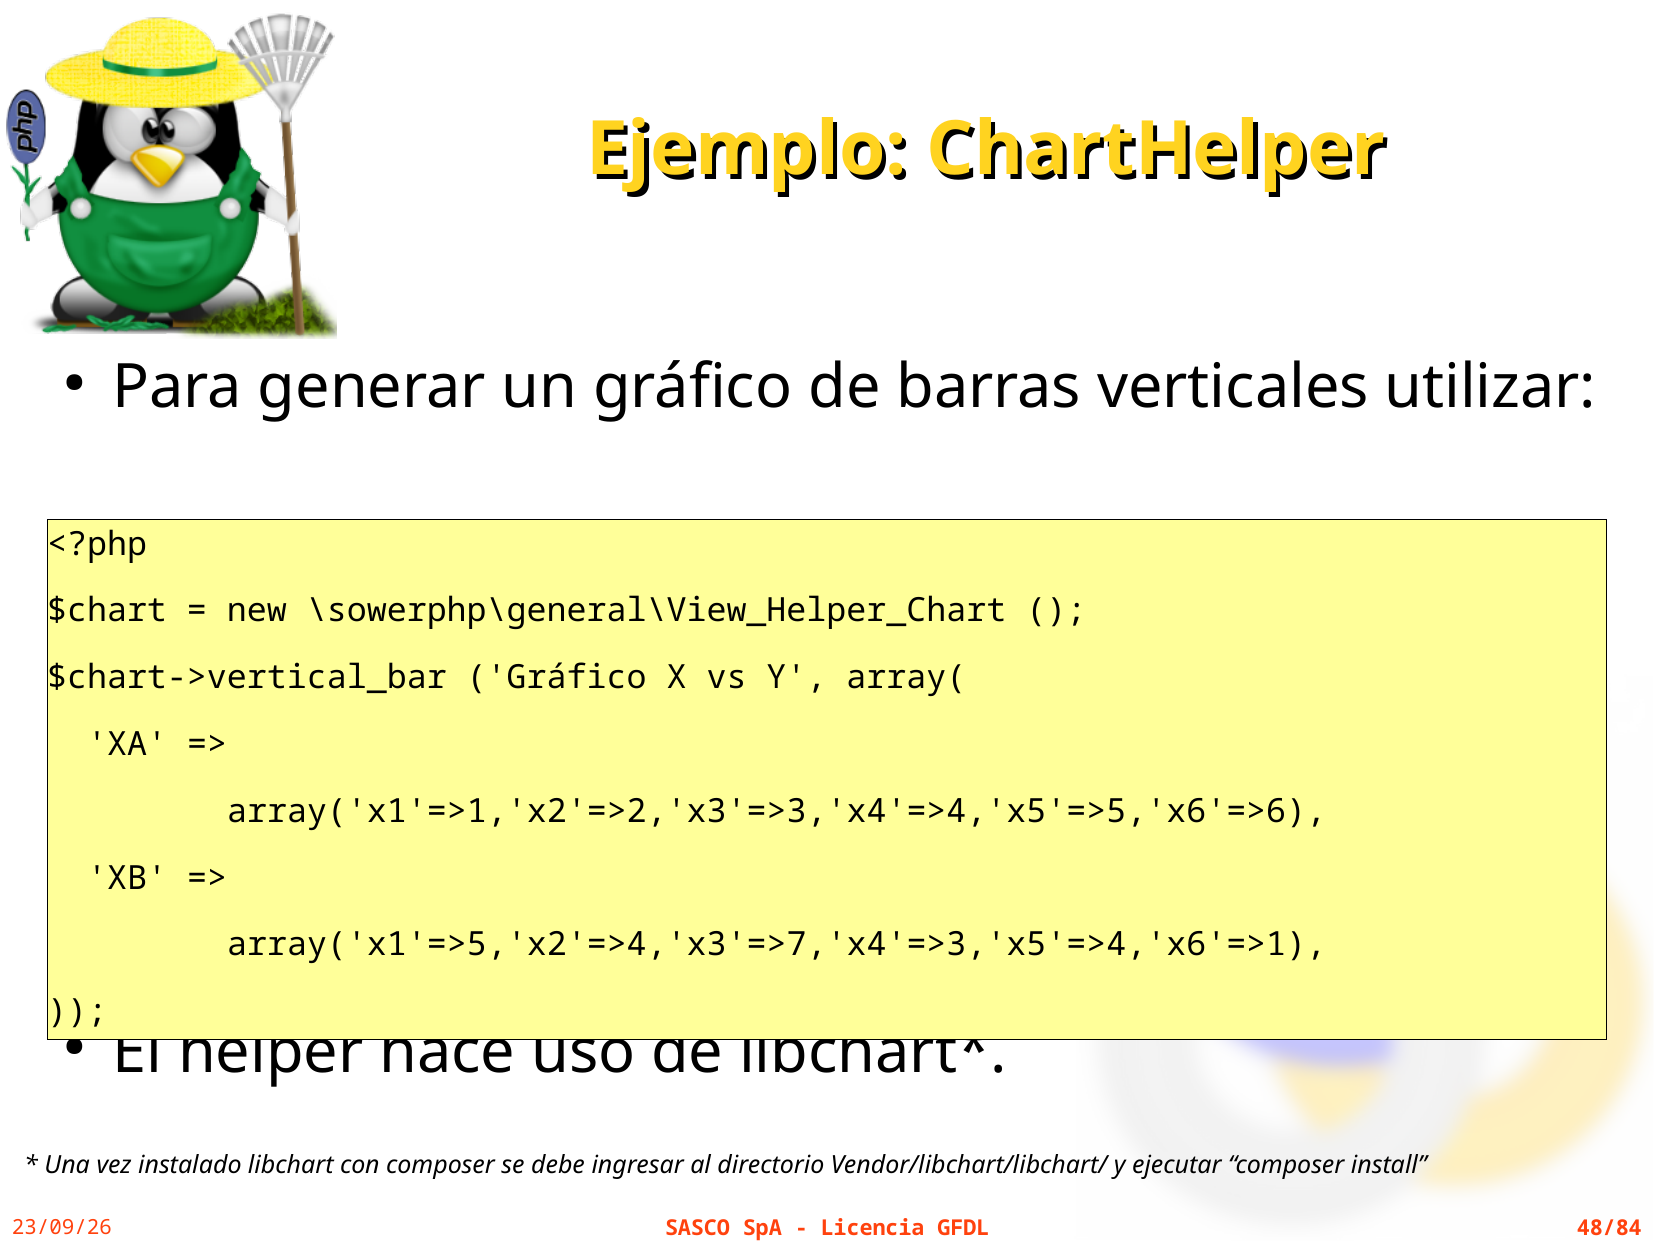

# Ejemplo: ChartHelper
Para generar un gráfico de barras verticales utilizar:
El helper hace uso de libchart*.
<?php
$chart = new \sowerphp\general\View_Helper_Chart ();
$chart->vertical_bar ('Gráfico X vs Y', array(
 'XA' =>
 array('x1'=>1,'x2'=>2,'x3'=>3,'x4'=>4,'x5'=>5,'x6'=>6),
 'XB' =>
 array('x1'=>5,'x2'=>4,'x3'=>7,'x4'=>3,'x5'=>4,'x6'=>1),
));
* Una vez instalado libchart con composer se debe ingresar al directorio Vendor/libchart/libchart/ y ejecutar “composer install”
SASCO SpA - Licencia GFDL
48